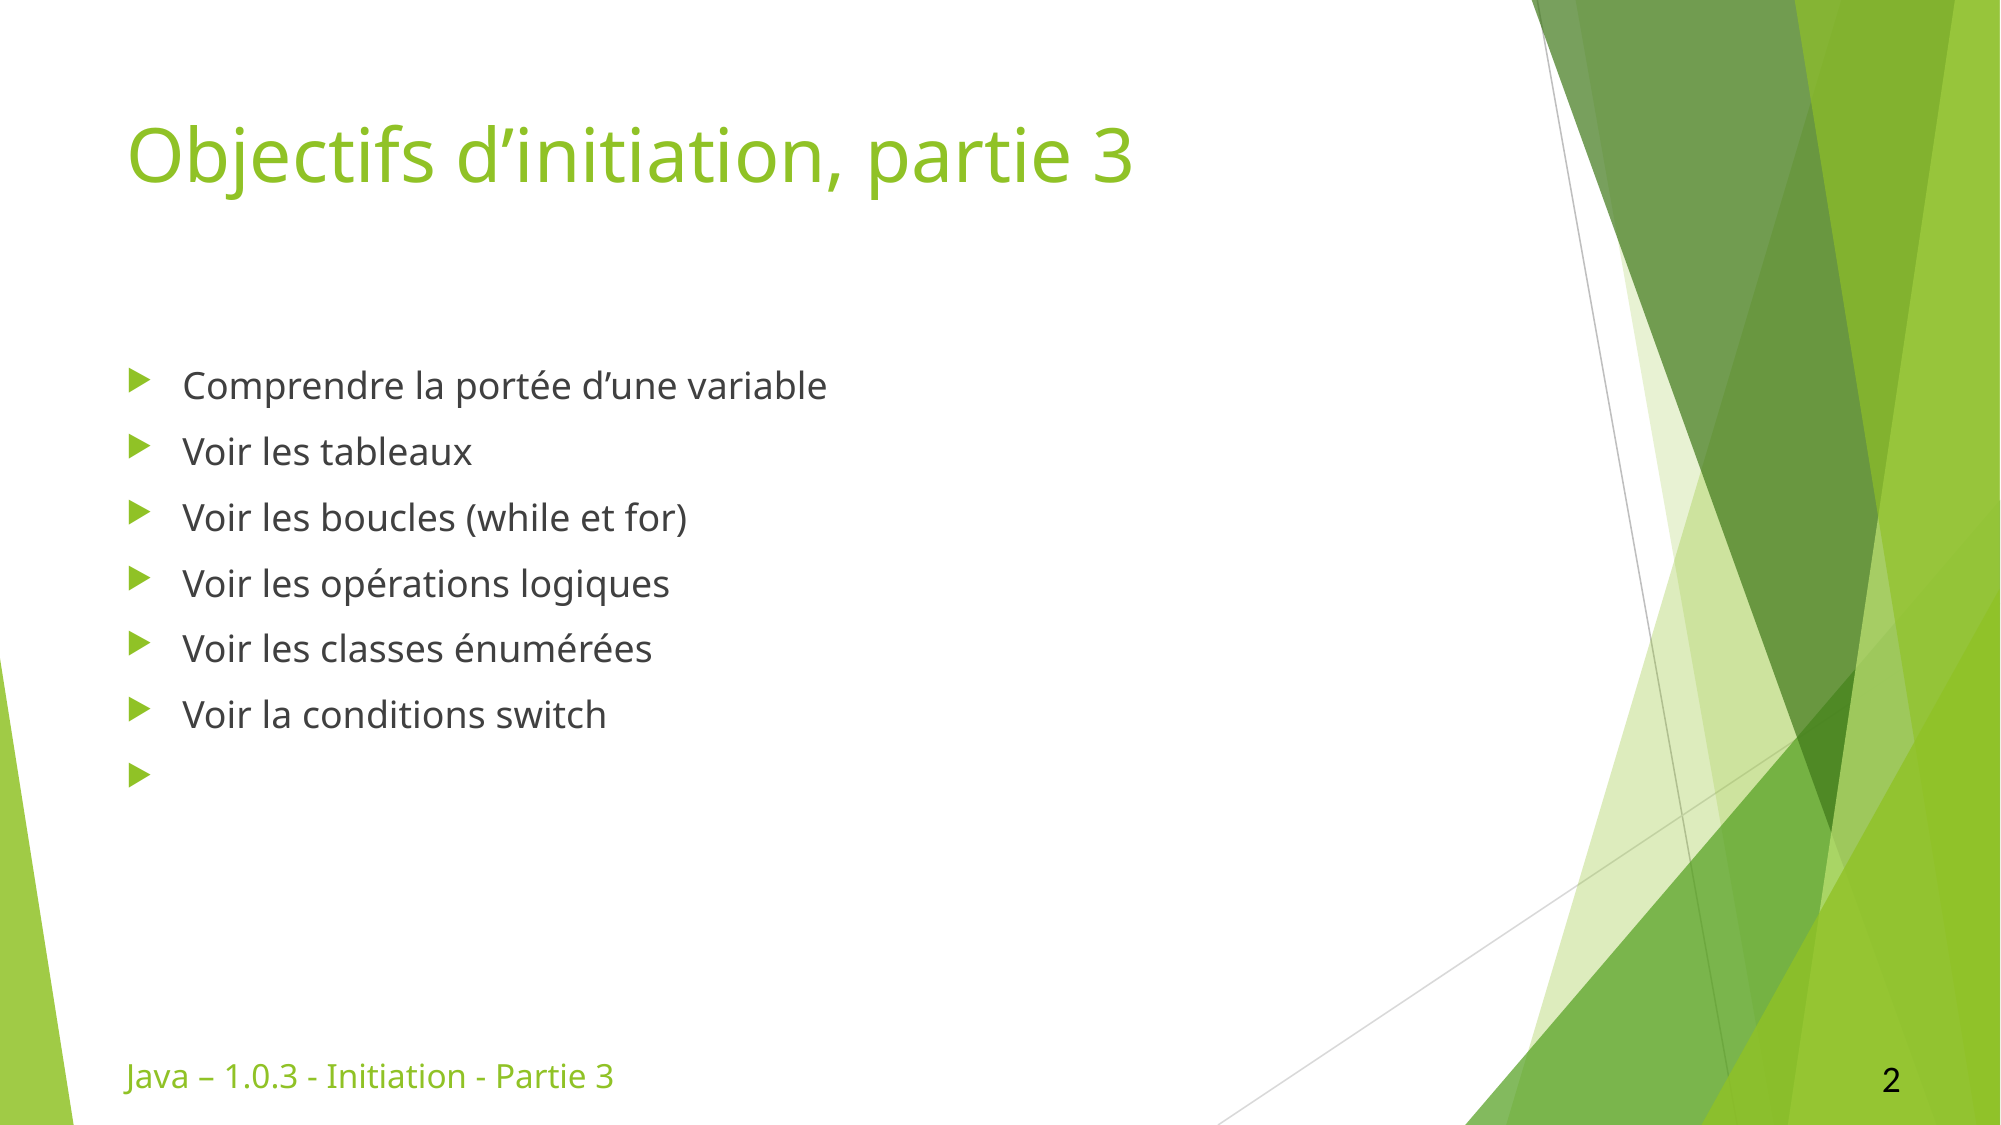

# Objectifs d’initiation, partie 3
Comprendre la portée d’une variable
Voir les tableaux
Voir les boucles (while et for)
Voir les opérations logiques
Voir les classes énumérées
Voir la conditions switch
Java – 1.0.3 - Initiation - Partie 3